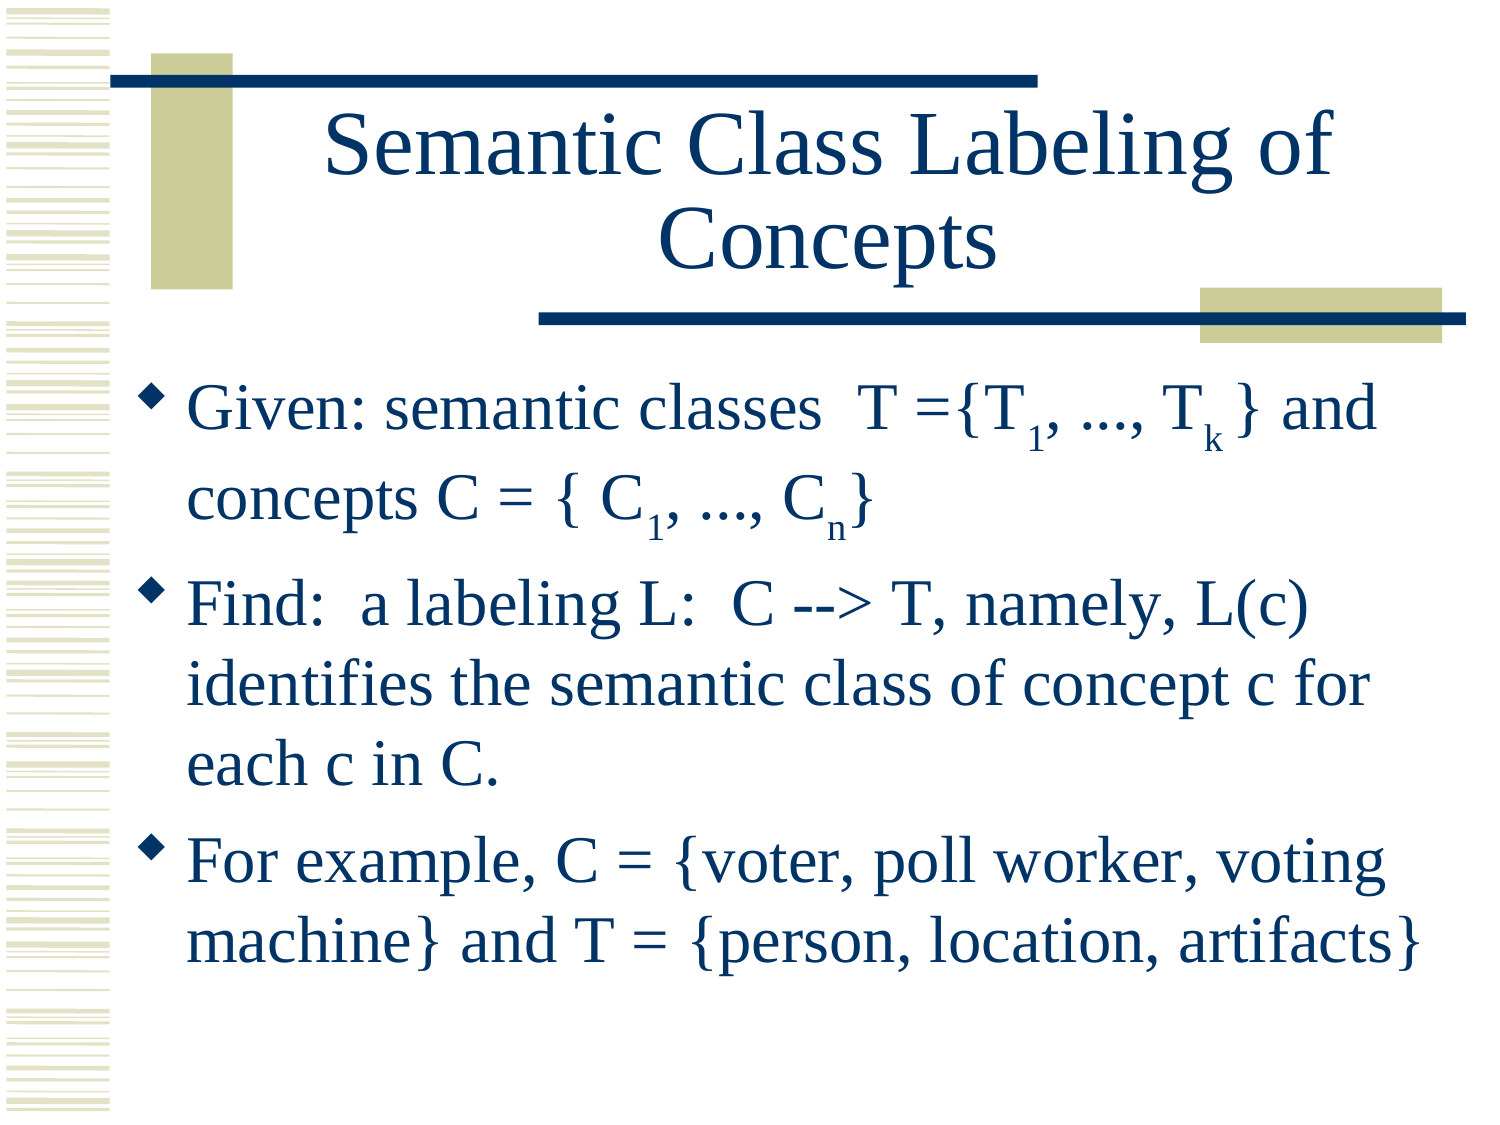

# Semantic Class Labeling of Concepts
Given: semantic classes T ={T1, ..., Tk } and concepts C = { C1, ..., Cn}
Find: a labeling L: C --> T, namely, L(c) identifies the semantic class of concept c for each c in C.
For example, C = {voter, poll worker, voting machine} and T = {person, location, artifacts}